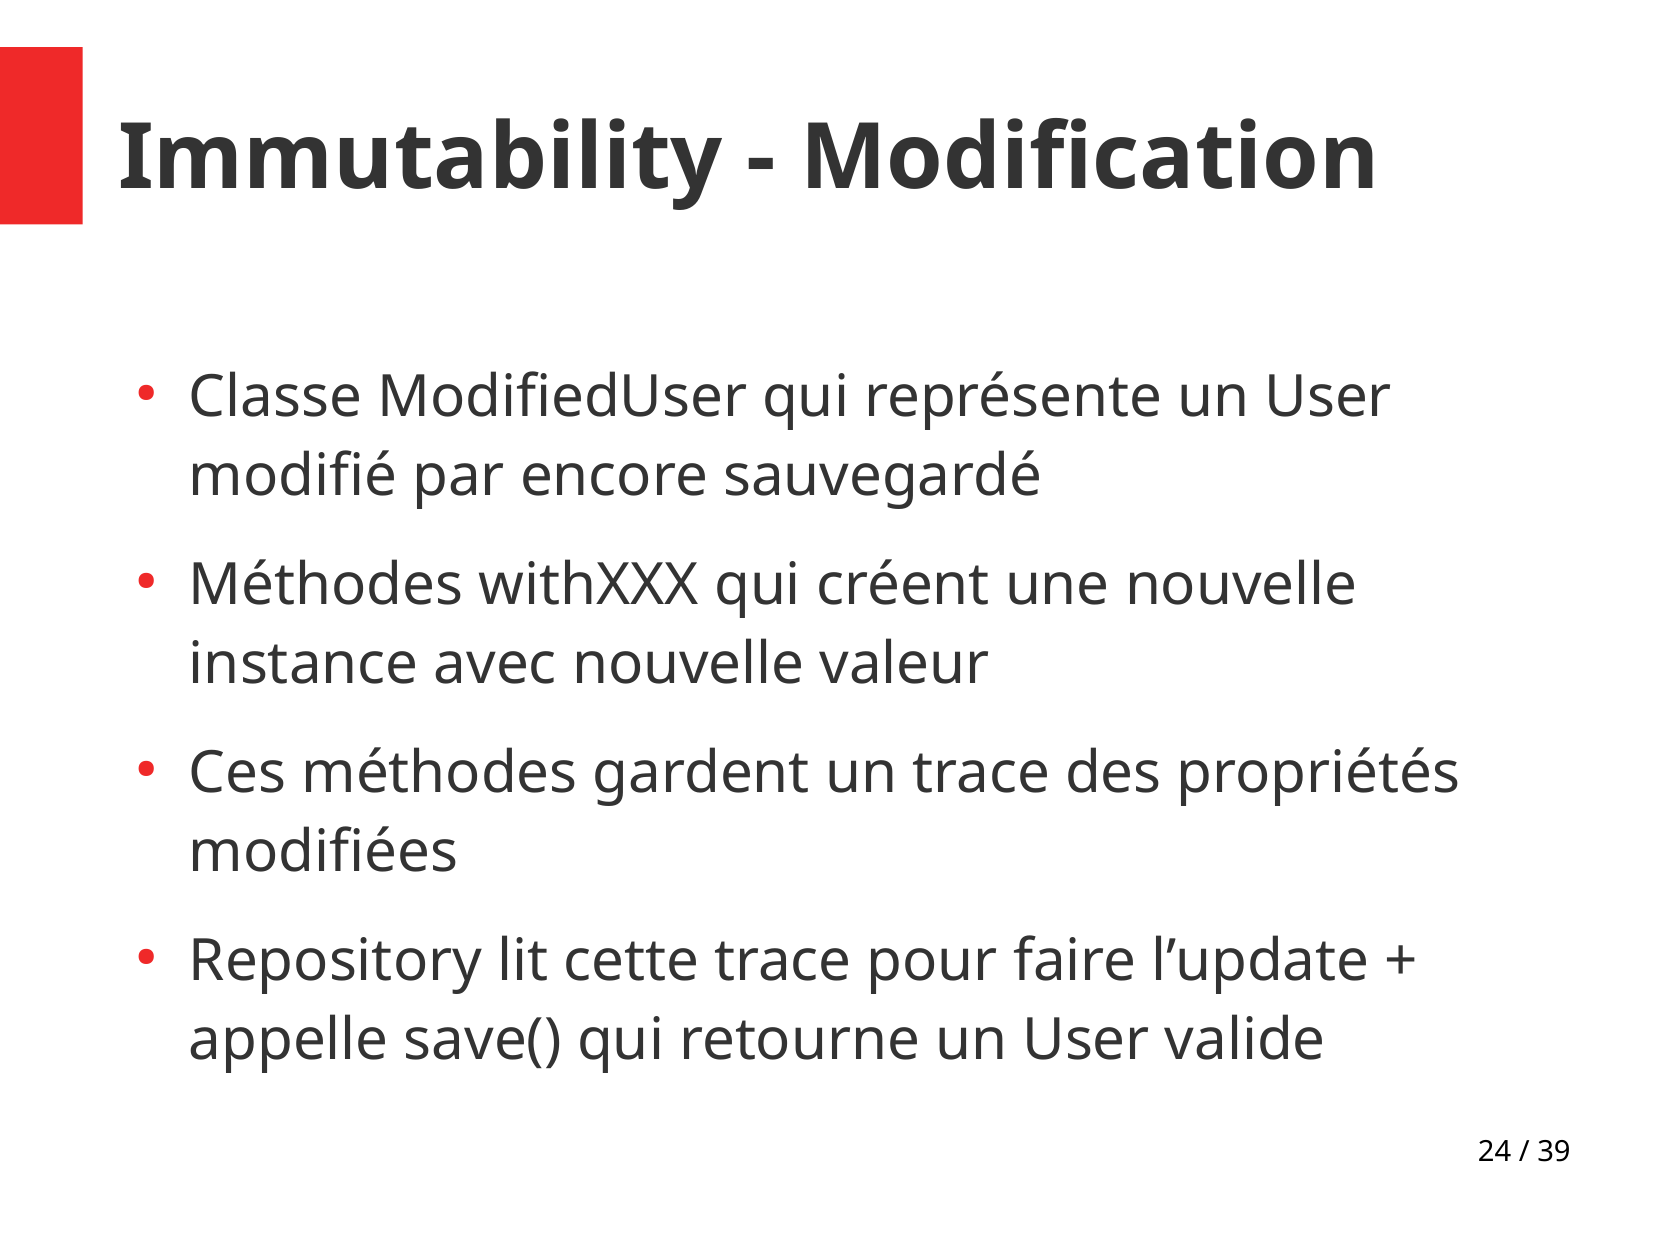

# Immutability - Modification
Classe ModifiedUser qui représente un User modifié par encore sauvegardé
Méthodes withXXX qui créent une nouvelle instance avec nouvelle valeur
Ces méthodes gardent un trace des propriétés modifiées
Repository lit cette trace pour faire l’update + appelle save() qui retourne un User valide
24